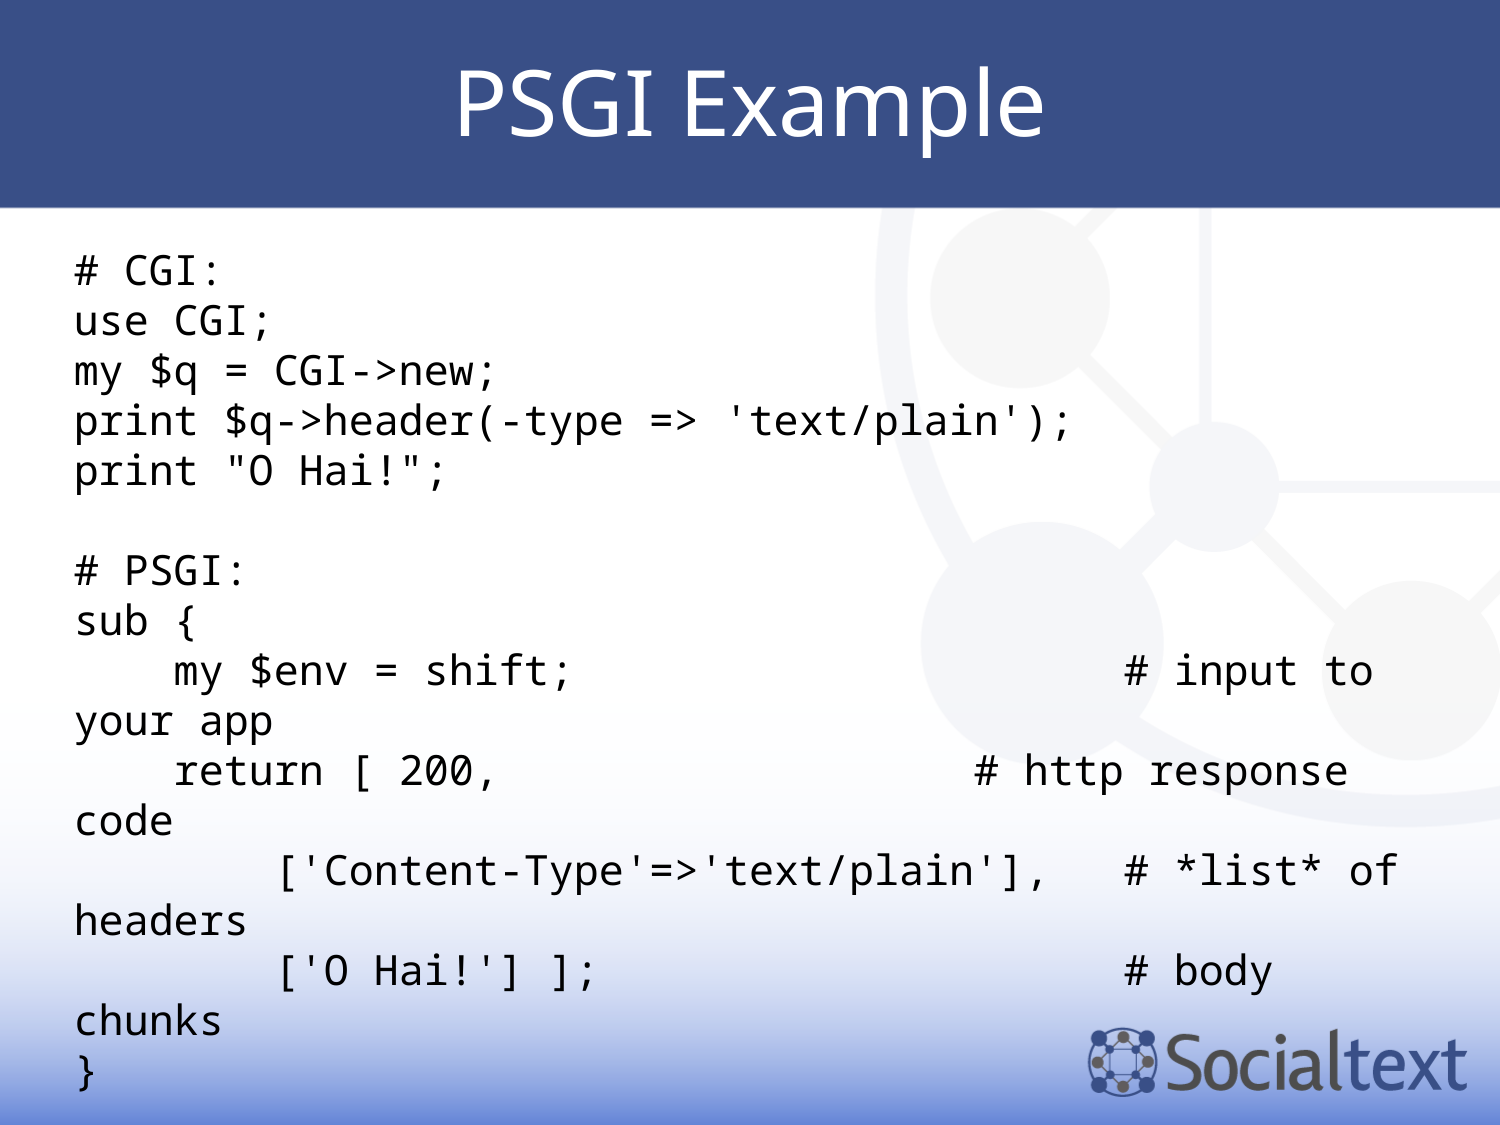

# PSGI Example
# CGI:
use CGI;
my $q = CGI->new;
print $q->header(-type => 'text/plain');
print "O Hai!";
# PSGI:
sub {
 my $env = shift;				# input to your app
 return [ 200,				# http response code
 ['Content-Type'=>'text/plain'],	# *list* of headers
 ['O Hai!'] ];				# body chunks
}